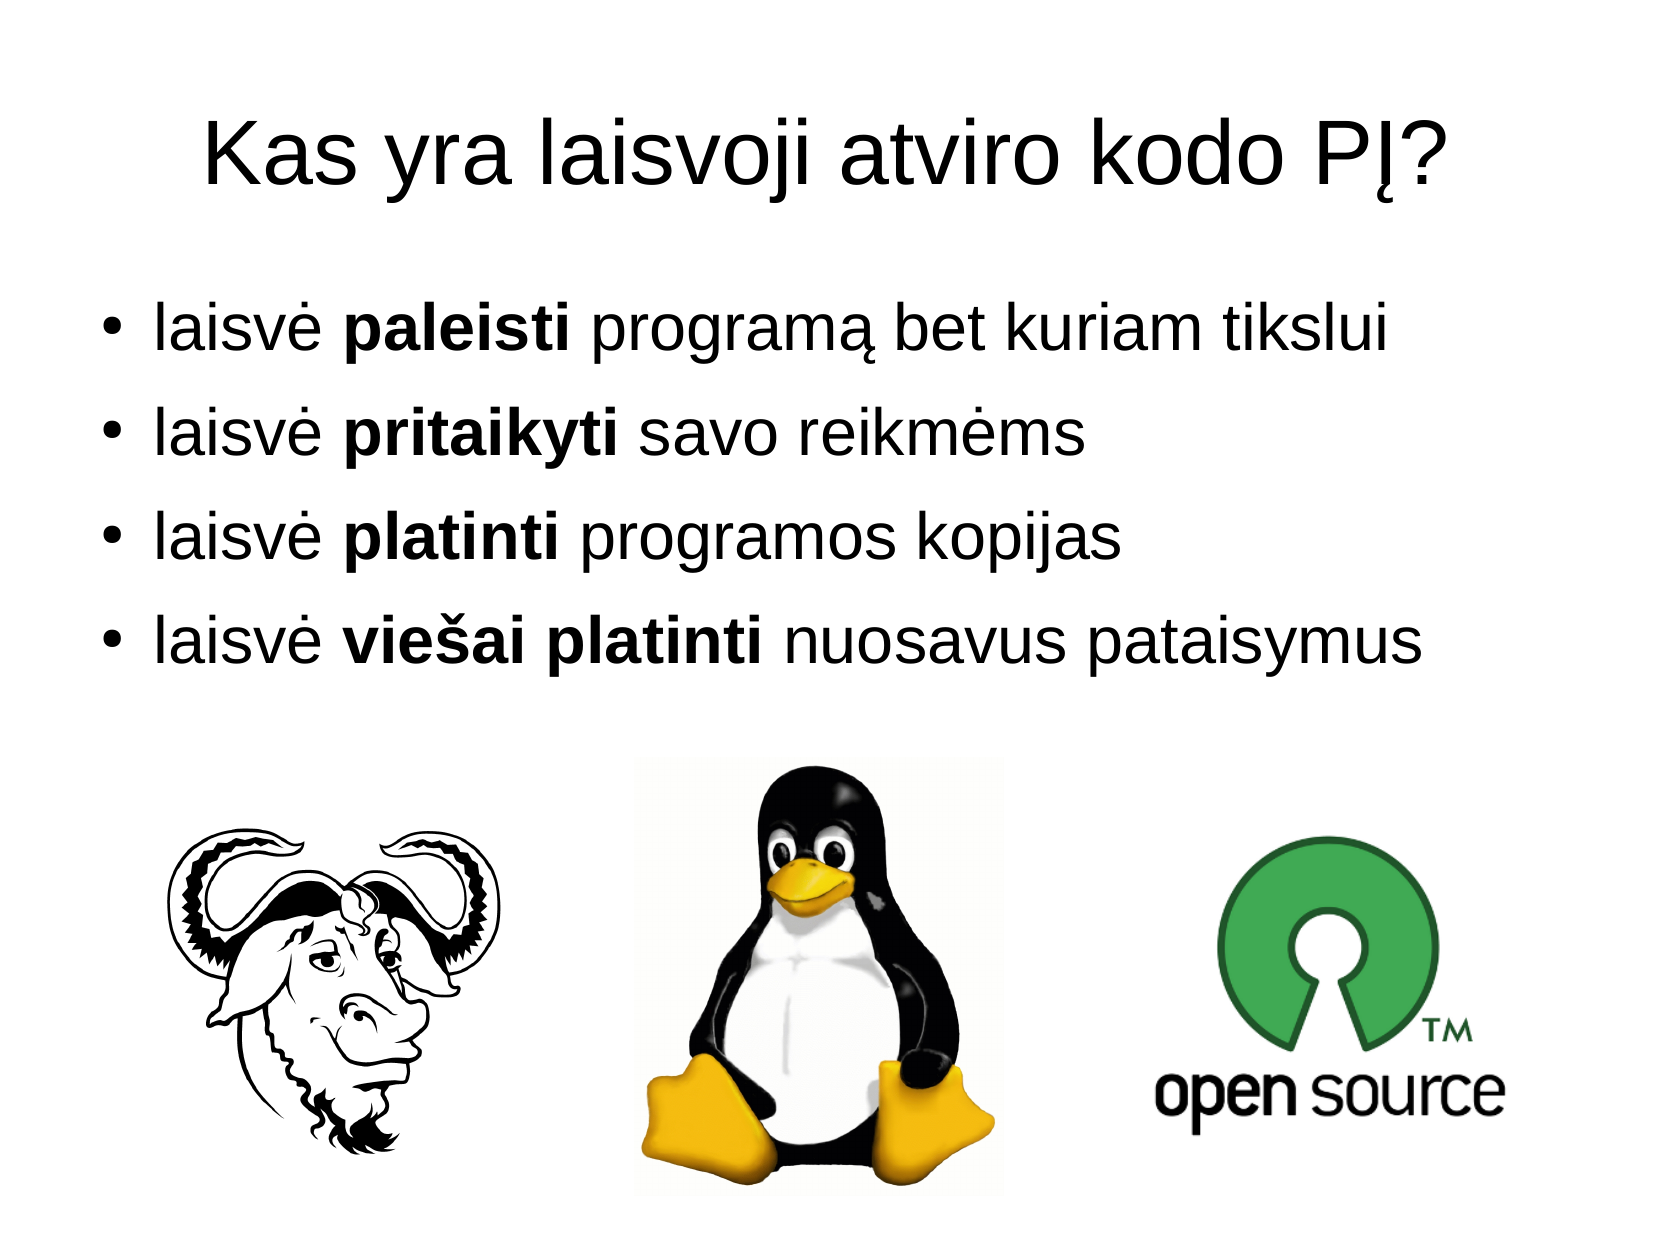

# Kas yra laisvoji atviro kodo PĮ?
laisvė paleisti programą bet kuriam tikslui
laisvė pritaikyti savo reikmėms
laisvė platinti programos kopijas
laisvė viešai platinti nuosavus pataisymus